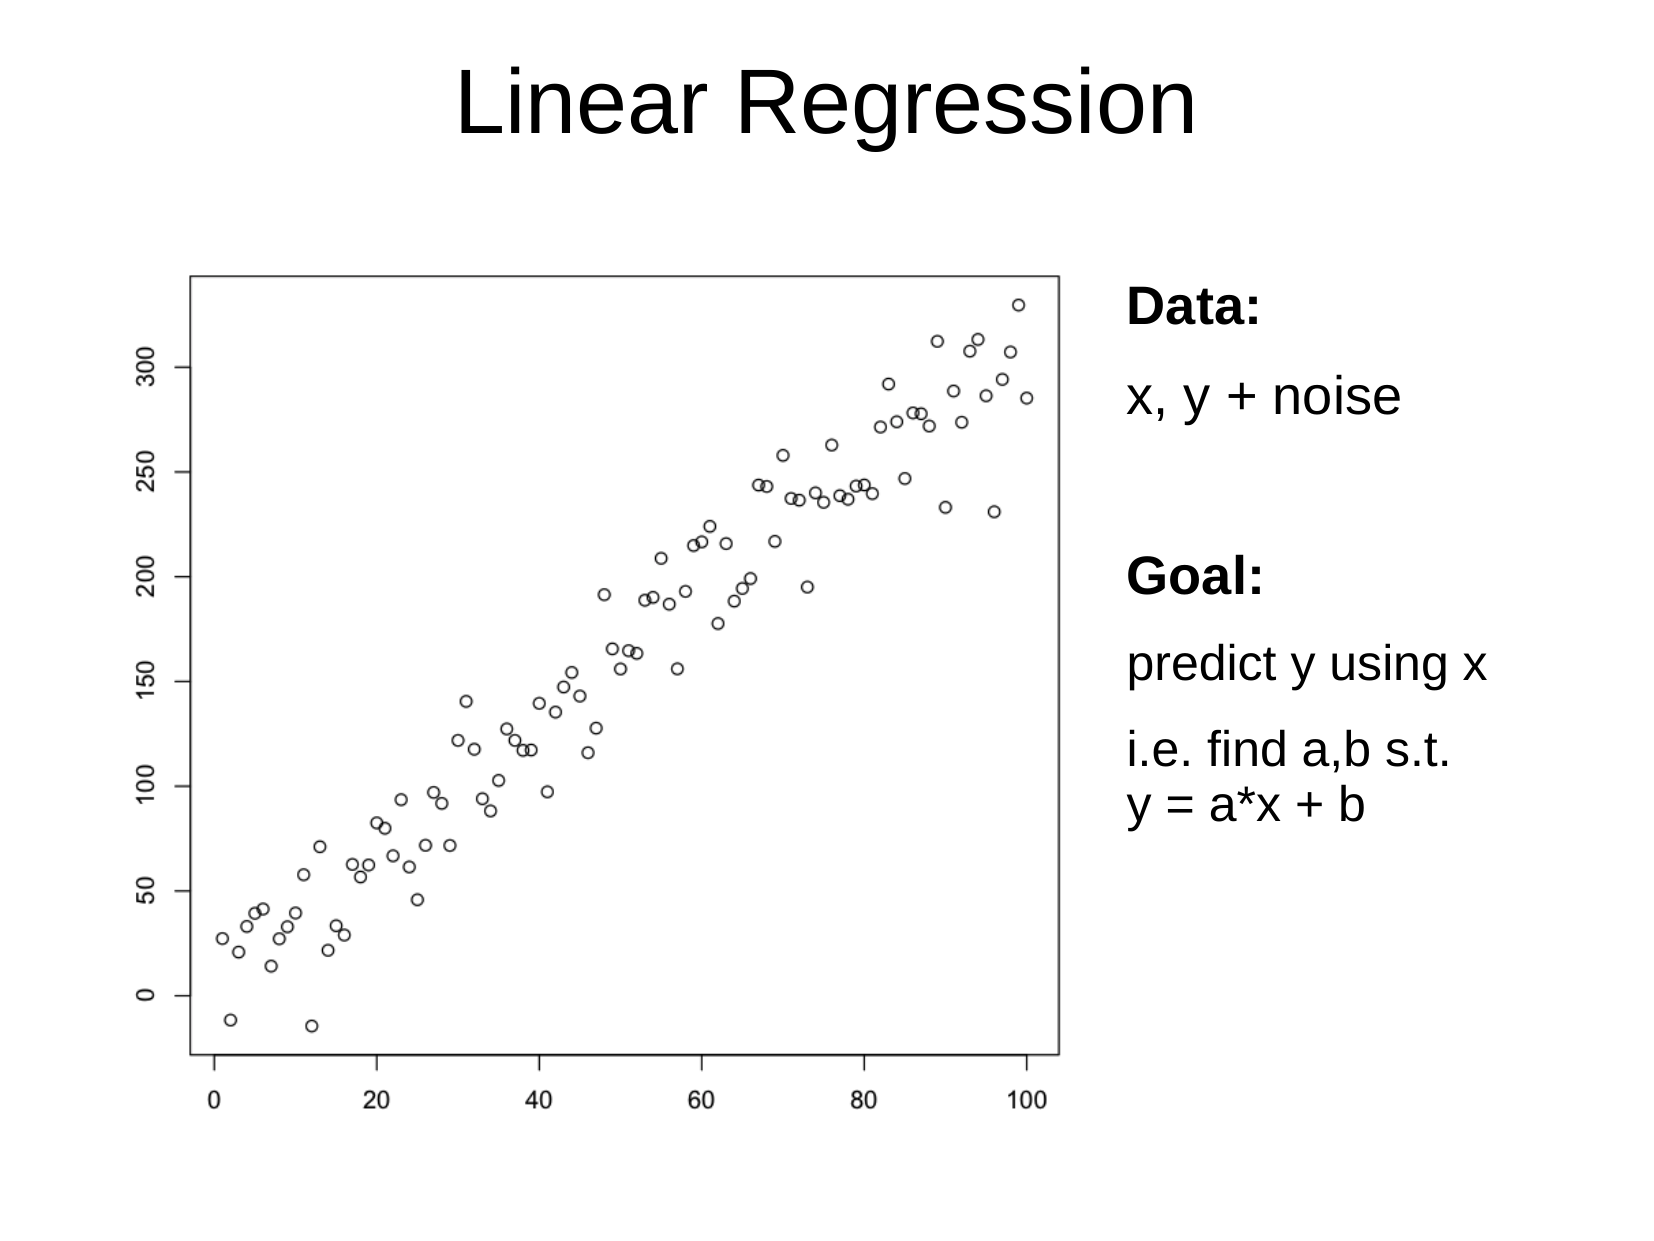

# Linear Regression
Data:
x, y + noise
Goal:
predict y using x
i.e. find a,b s.t.
y = a*x + b